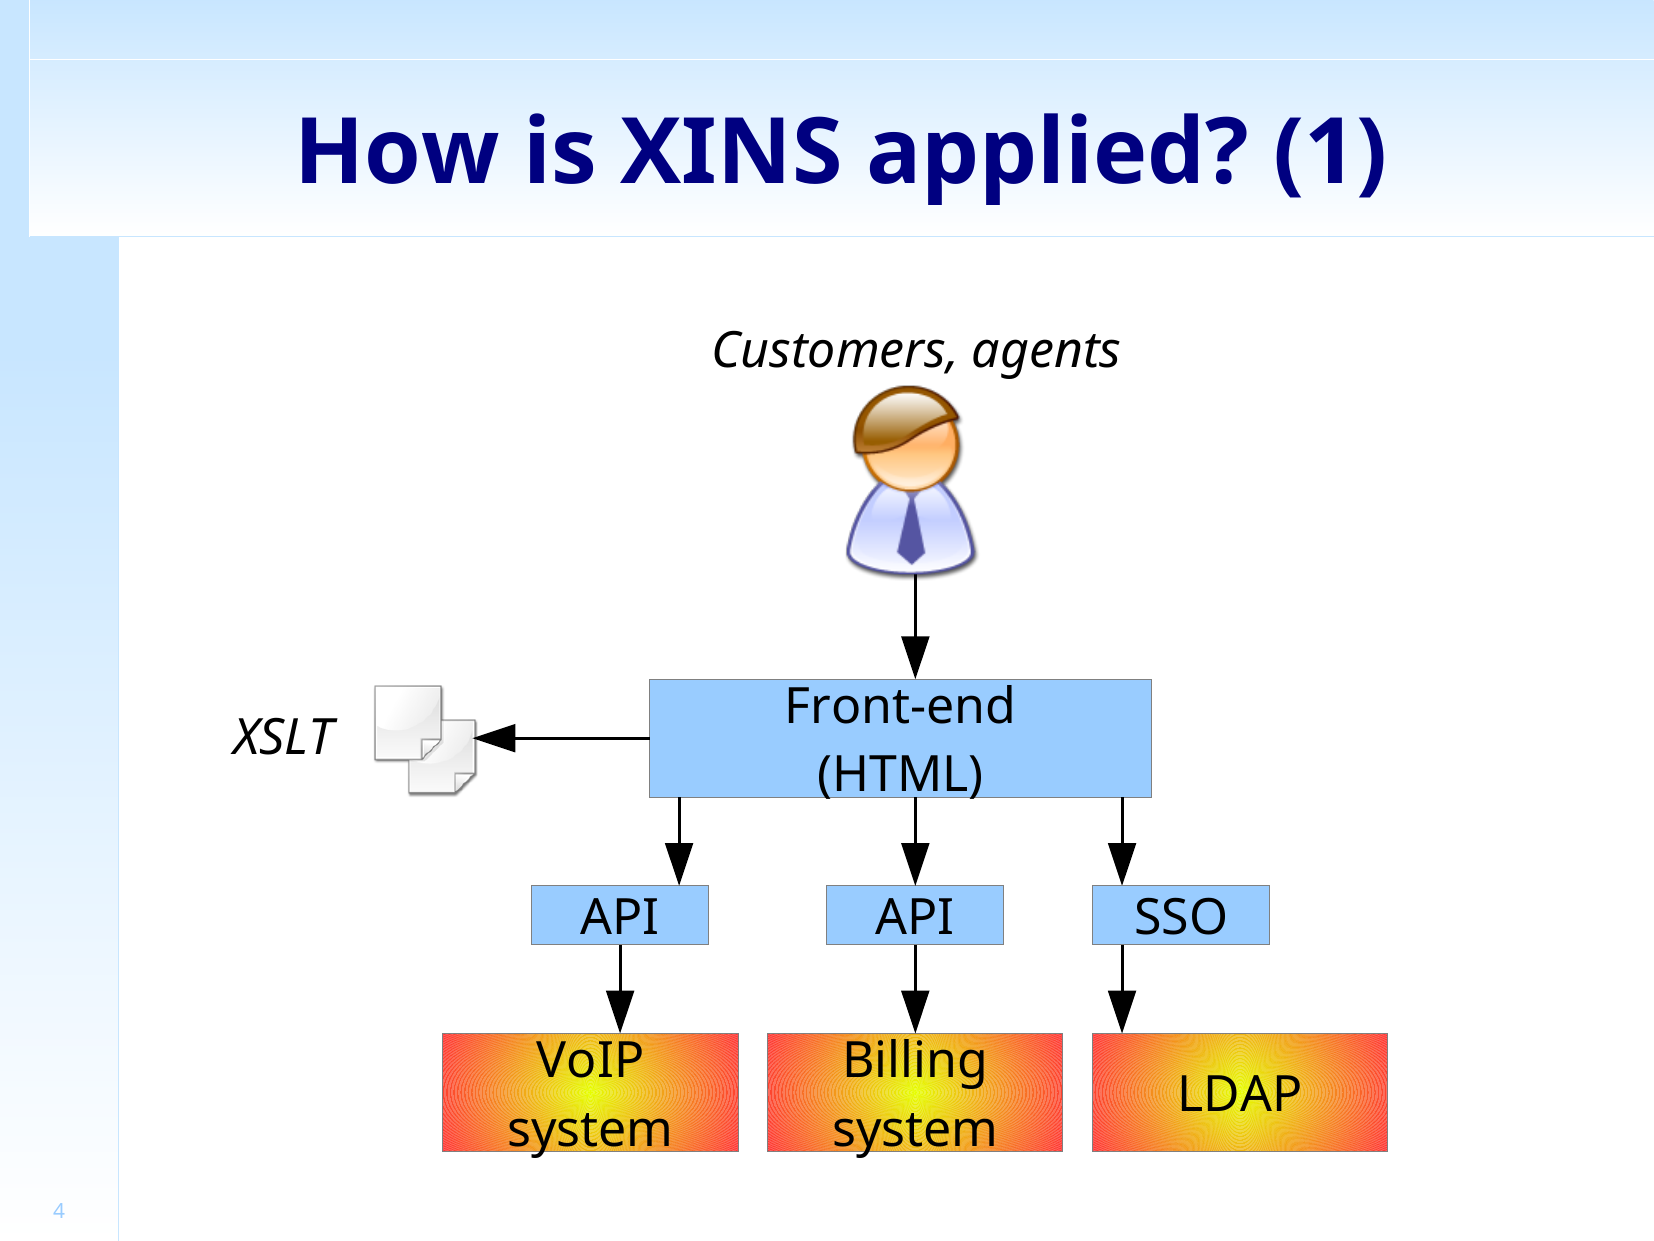

# How is XINS applied? (1)
Customers, agents
Front-end
(HTML)
XSLT
API
API
SSO
VoIP
system
Billing
system
LDAP